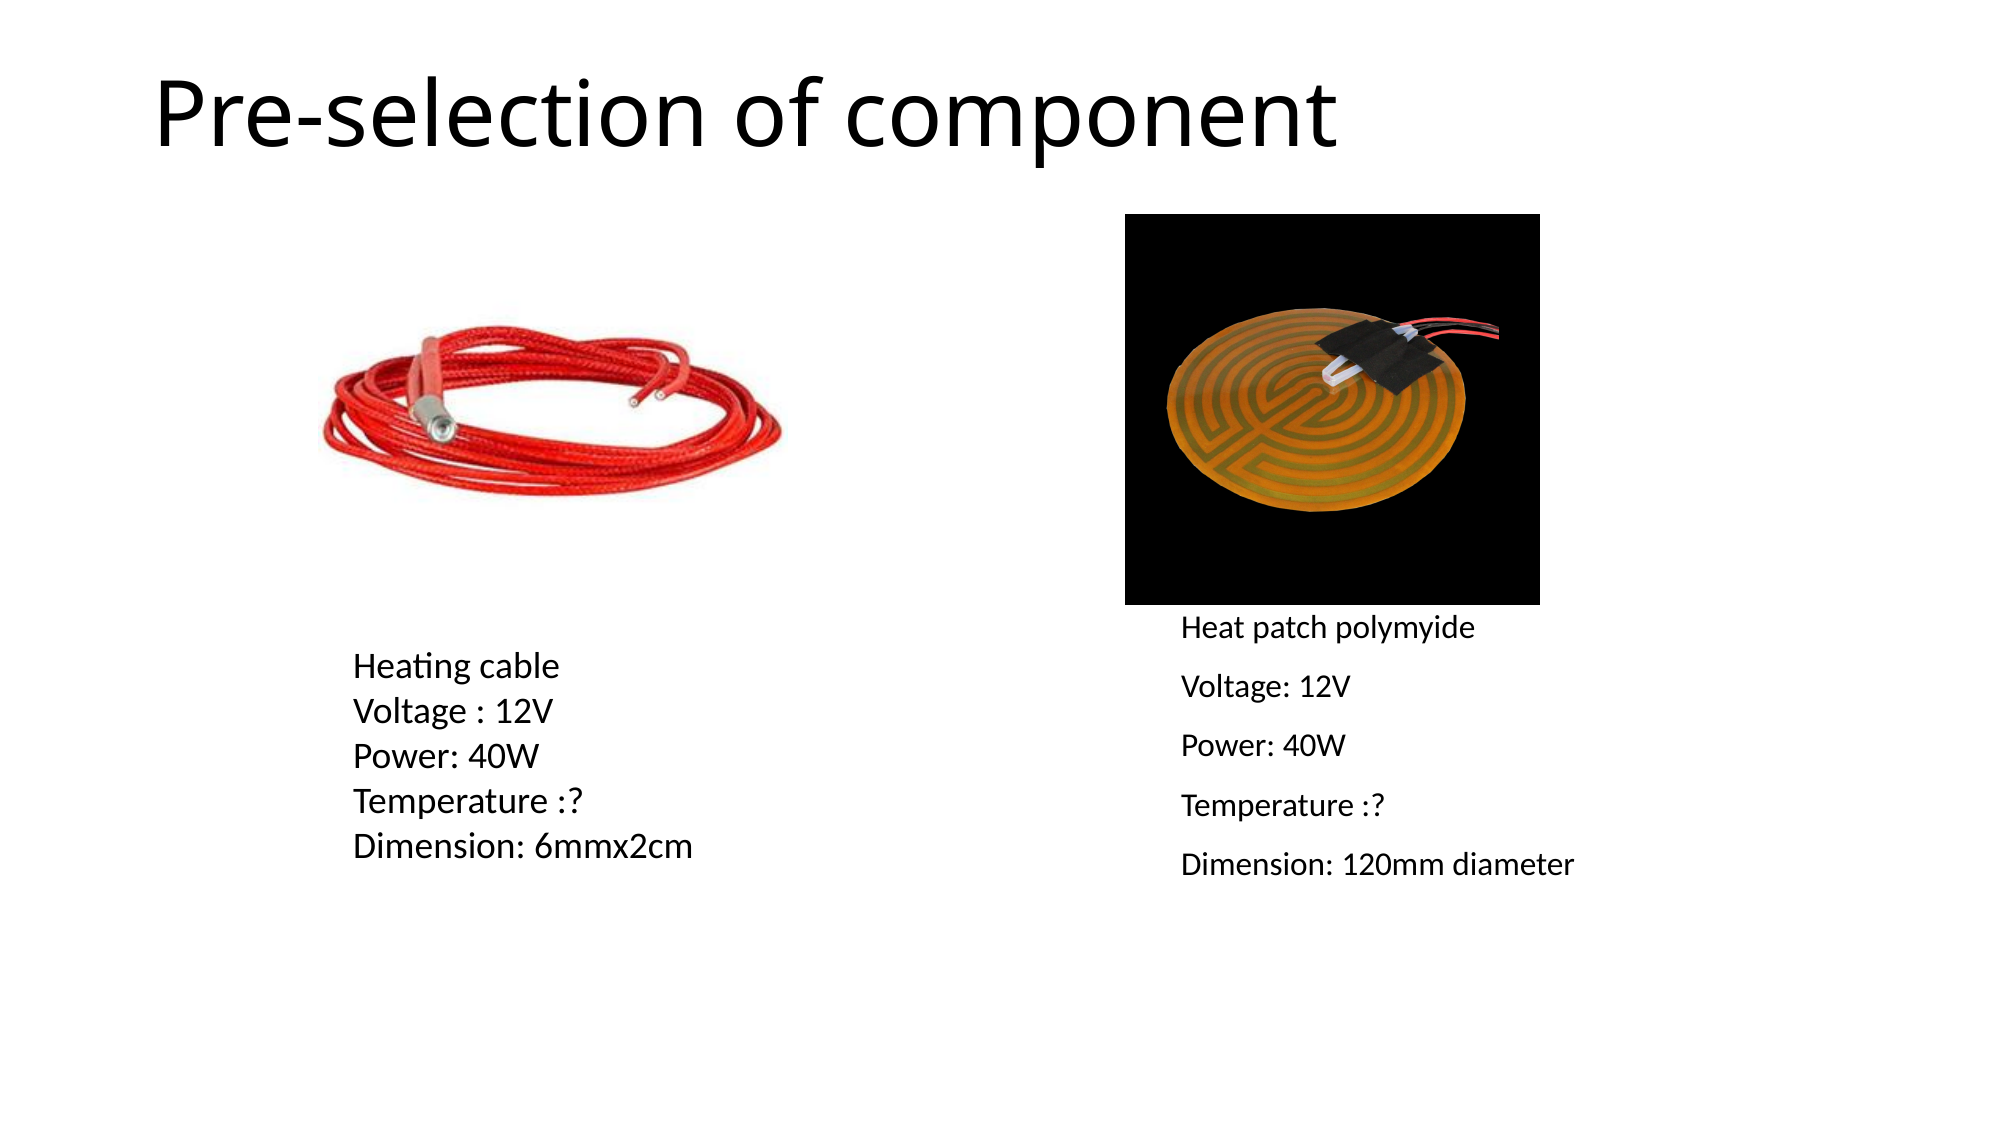

# Pre-selection of component
Heat patch polymyide
Voltage: 12V
Power: 40W
Temperature :?
Dimension: 120mm diameter
Heating cable
Voltage : 12V
Power: 40W
Temperature :?
Dimension: 6mmx2cm